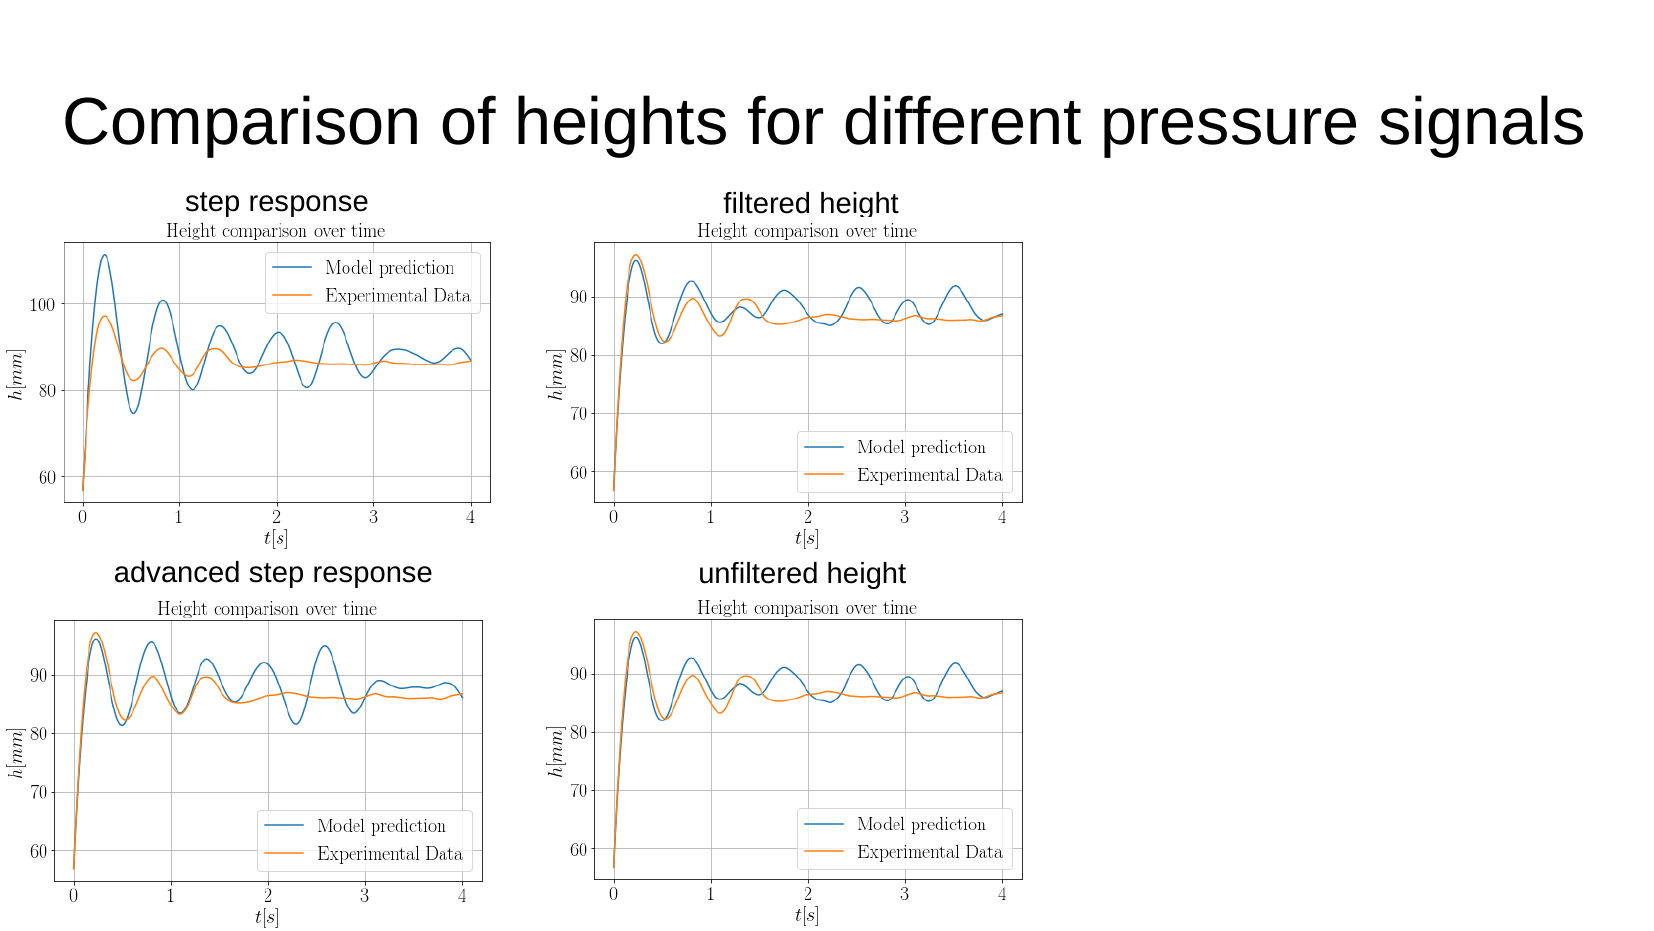

# Comparison of heights for different pressure signals
step response
filtered height
advanced step response
unfiltered height